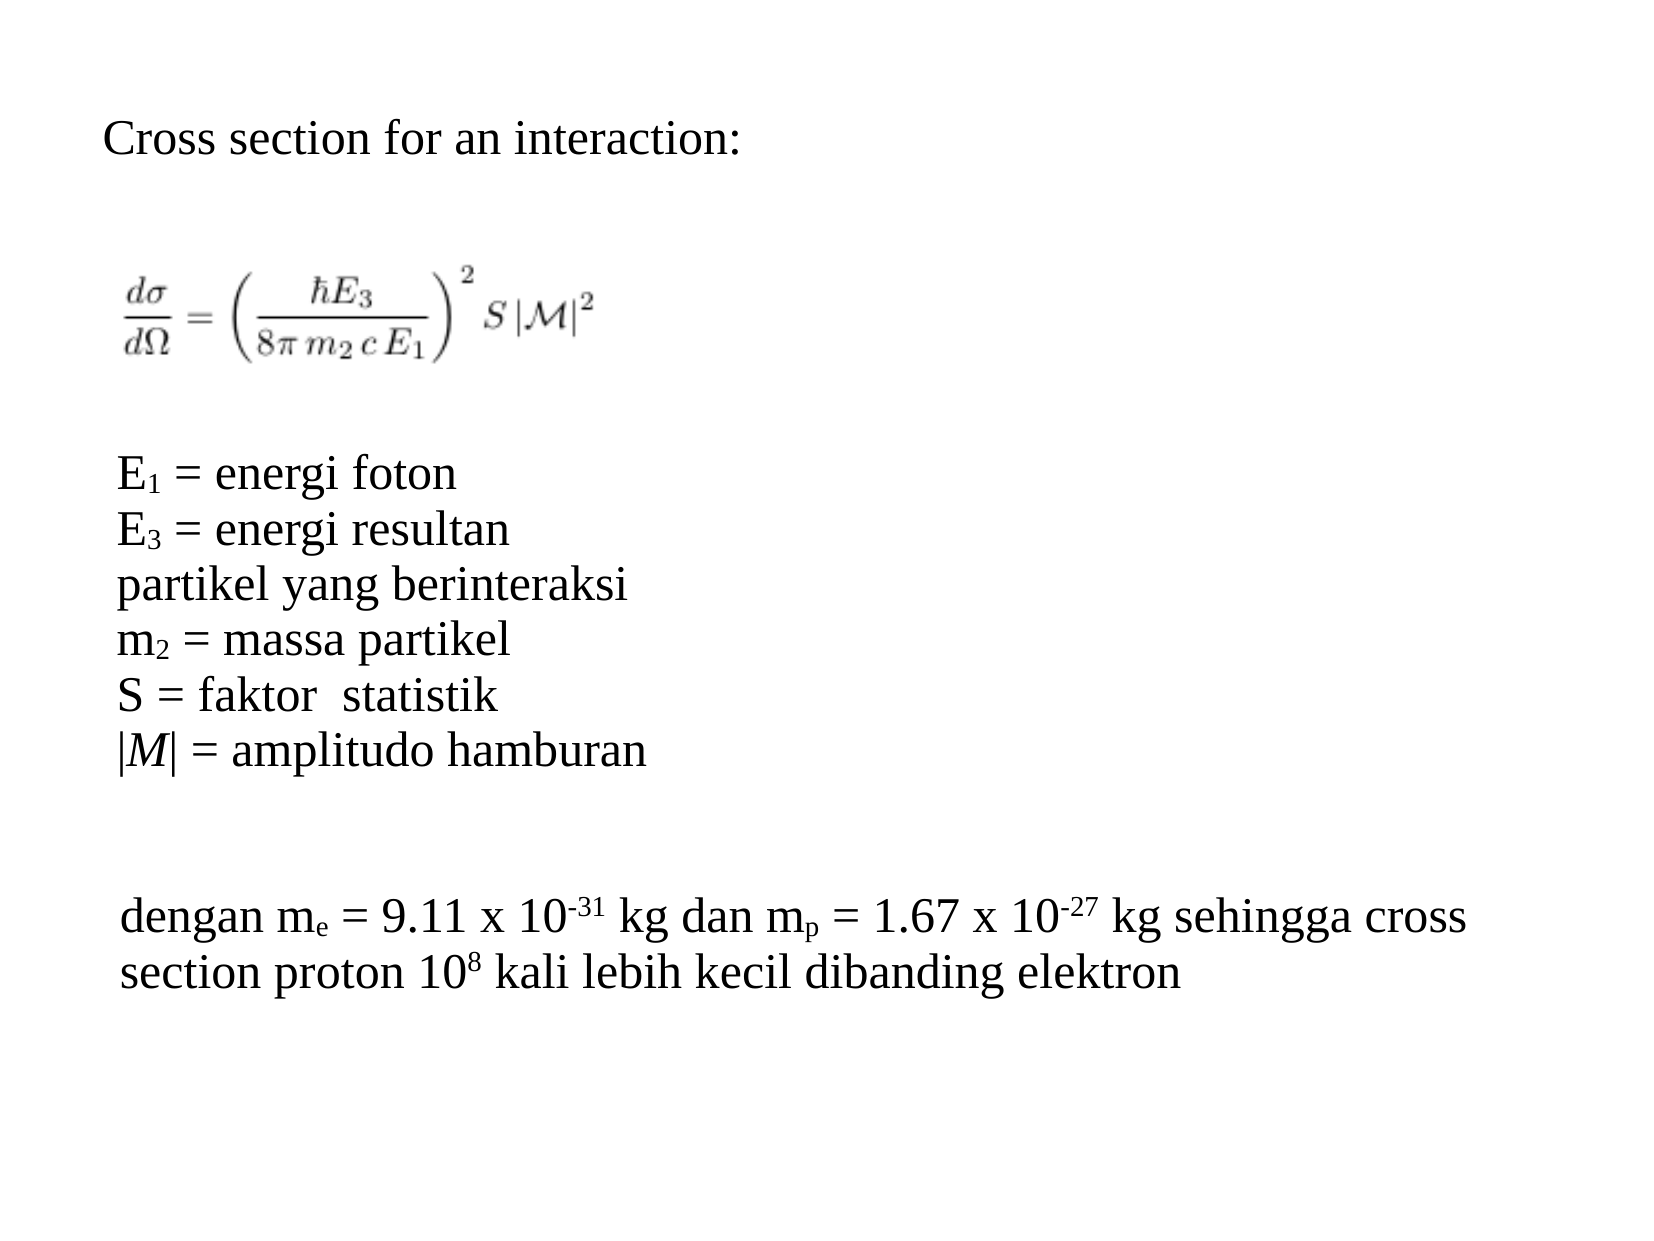

Cross section for an interaction:
E1 = energi foton
E3 = energi resultan partikel yang berinteraksi
m2 = massa partikel
S = faktor statistik
|M| = amplitudo hamburan
dengan me = 9.11 x 10-31 kg dan mp = 1.67 x 10-27 kg sehingga cross section proton 108 kali lebih kecil dibanding elektron